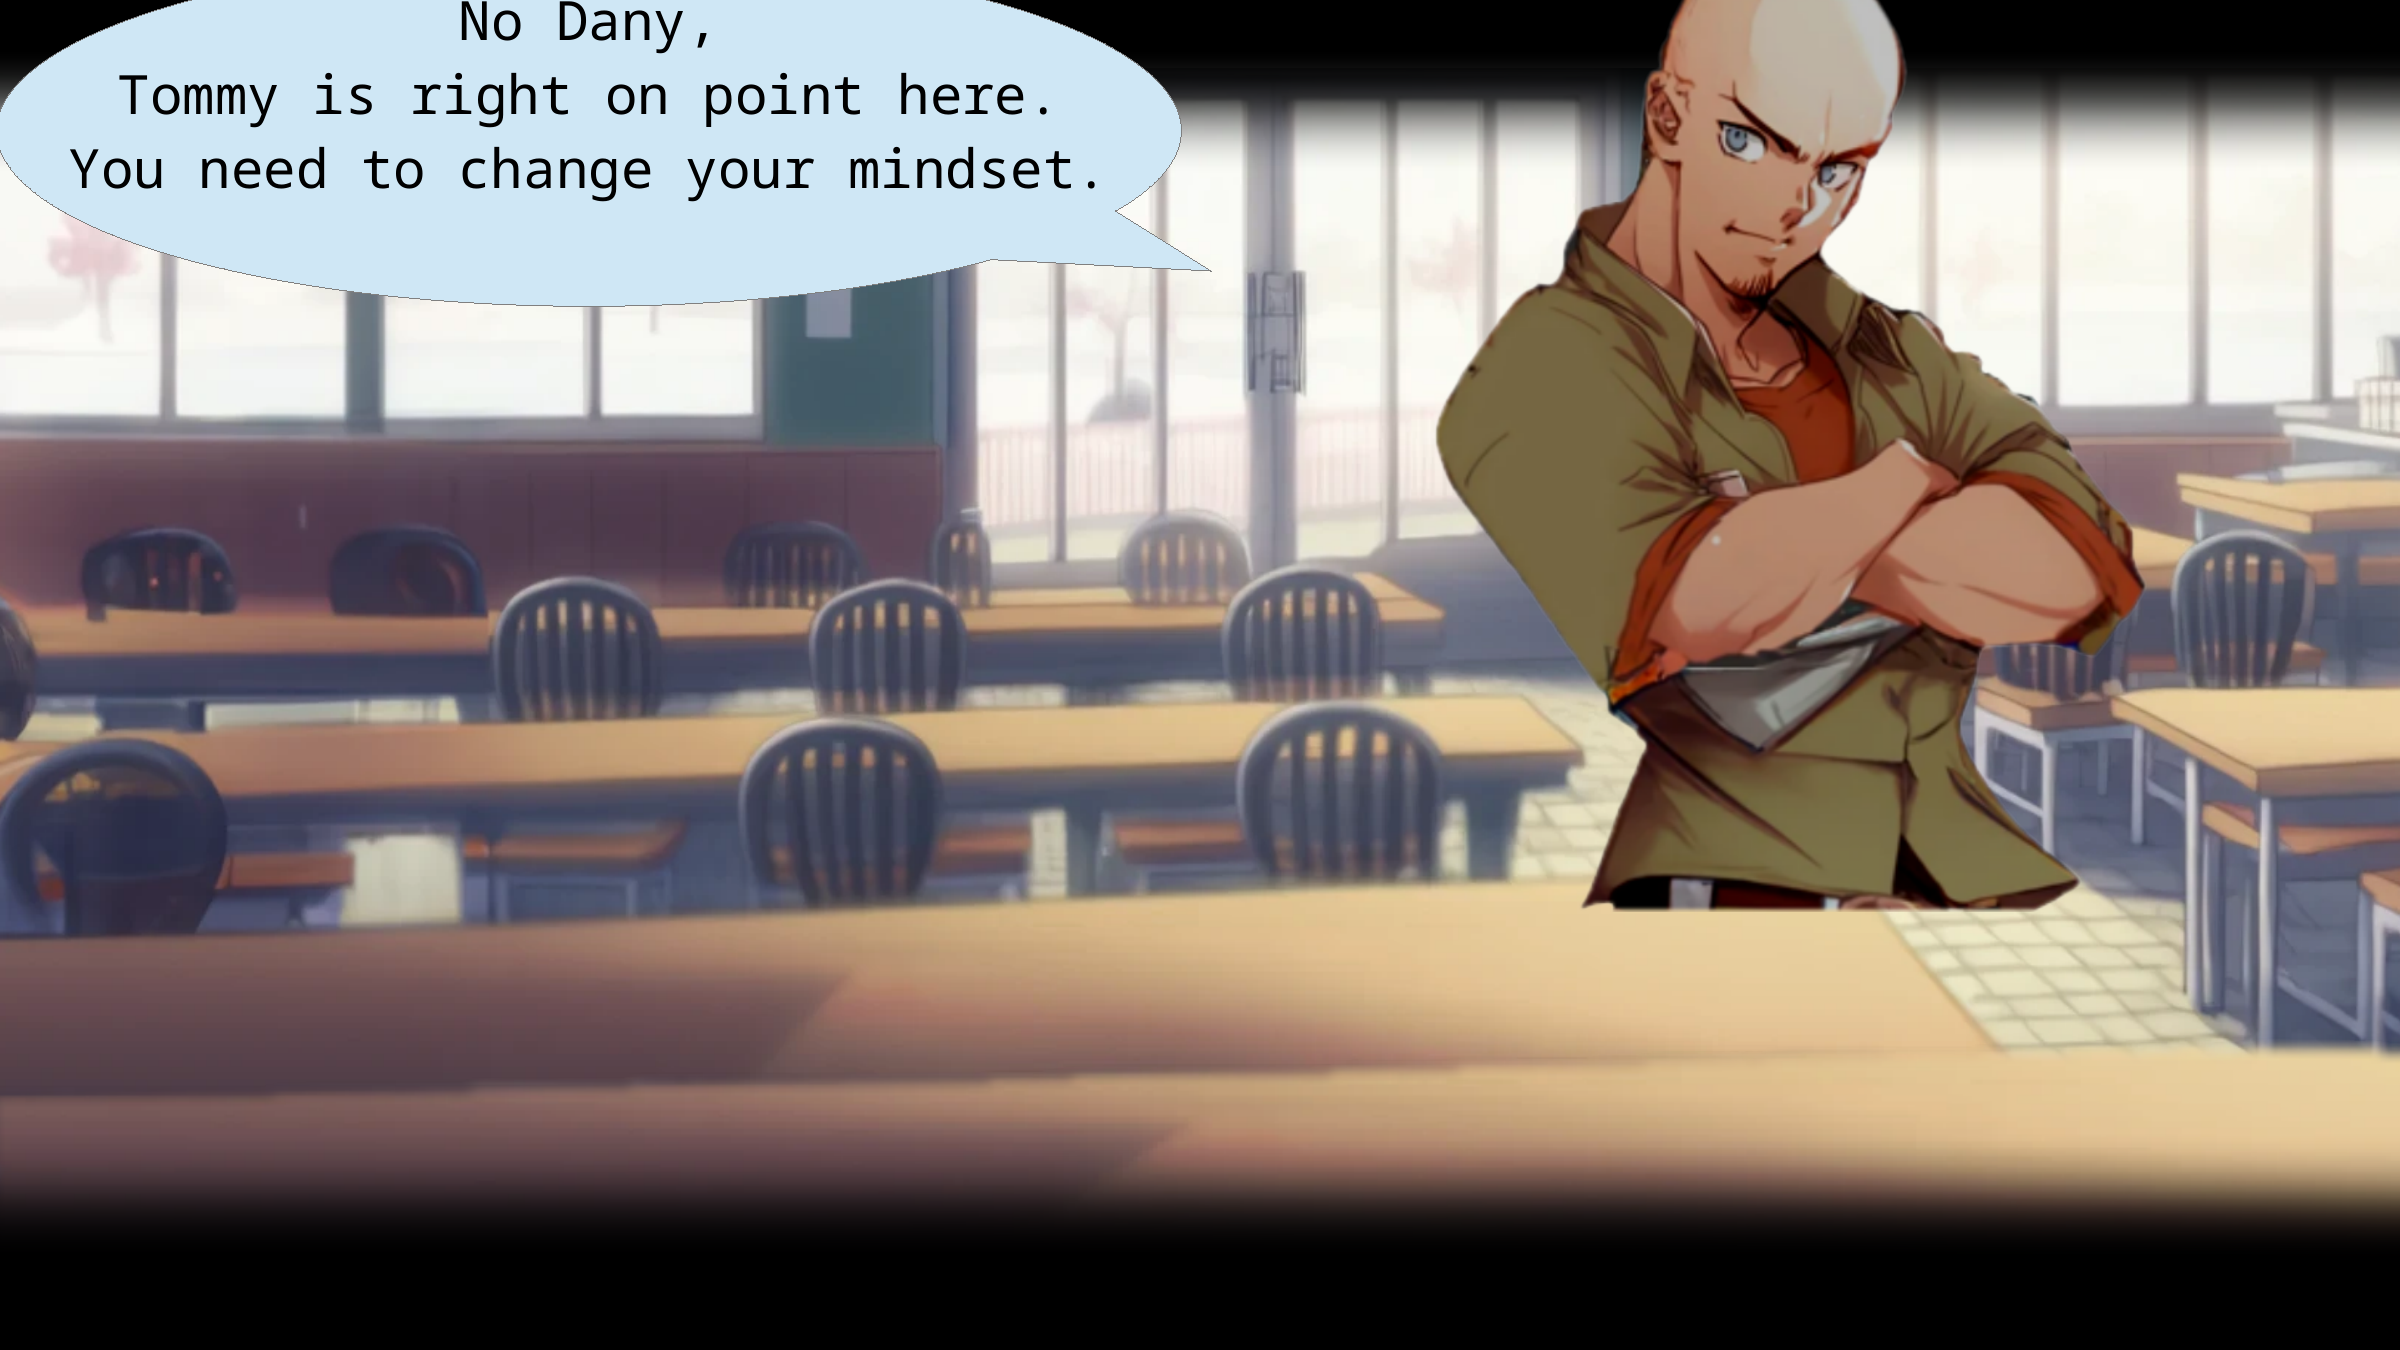

No Dany,
Tommy is right on point here.
You need to change your mindset.